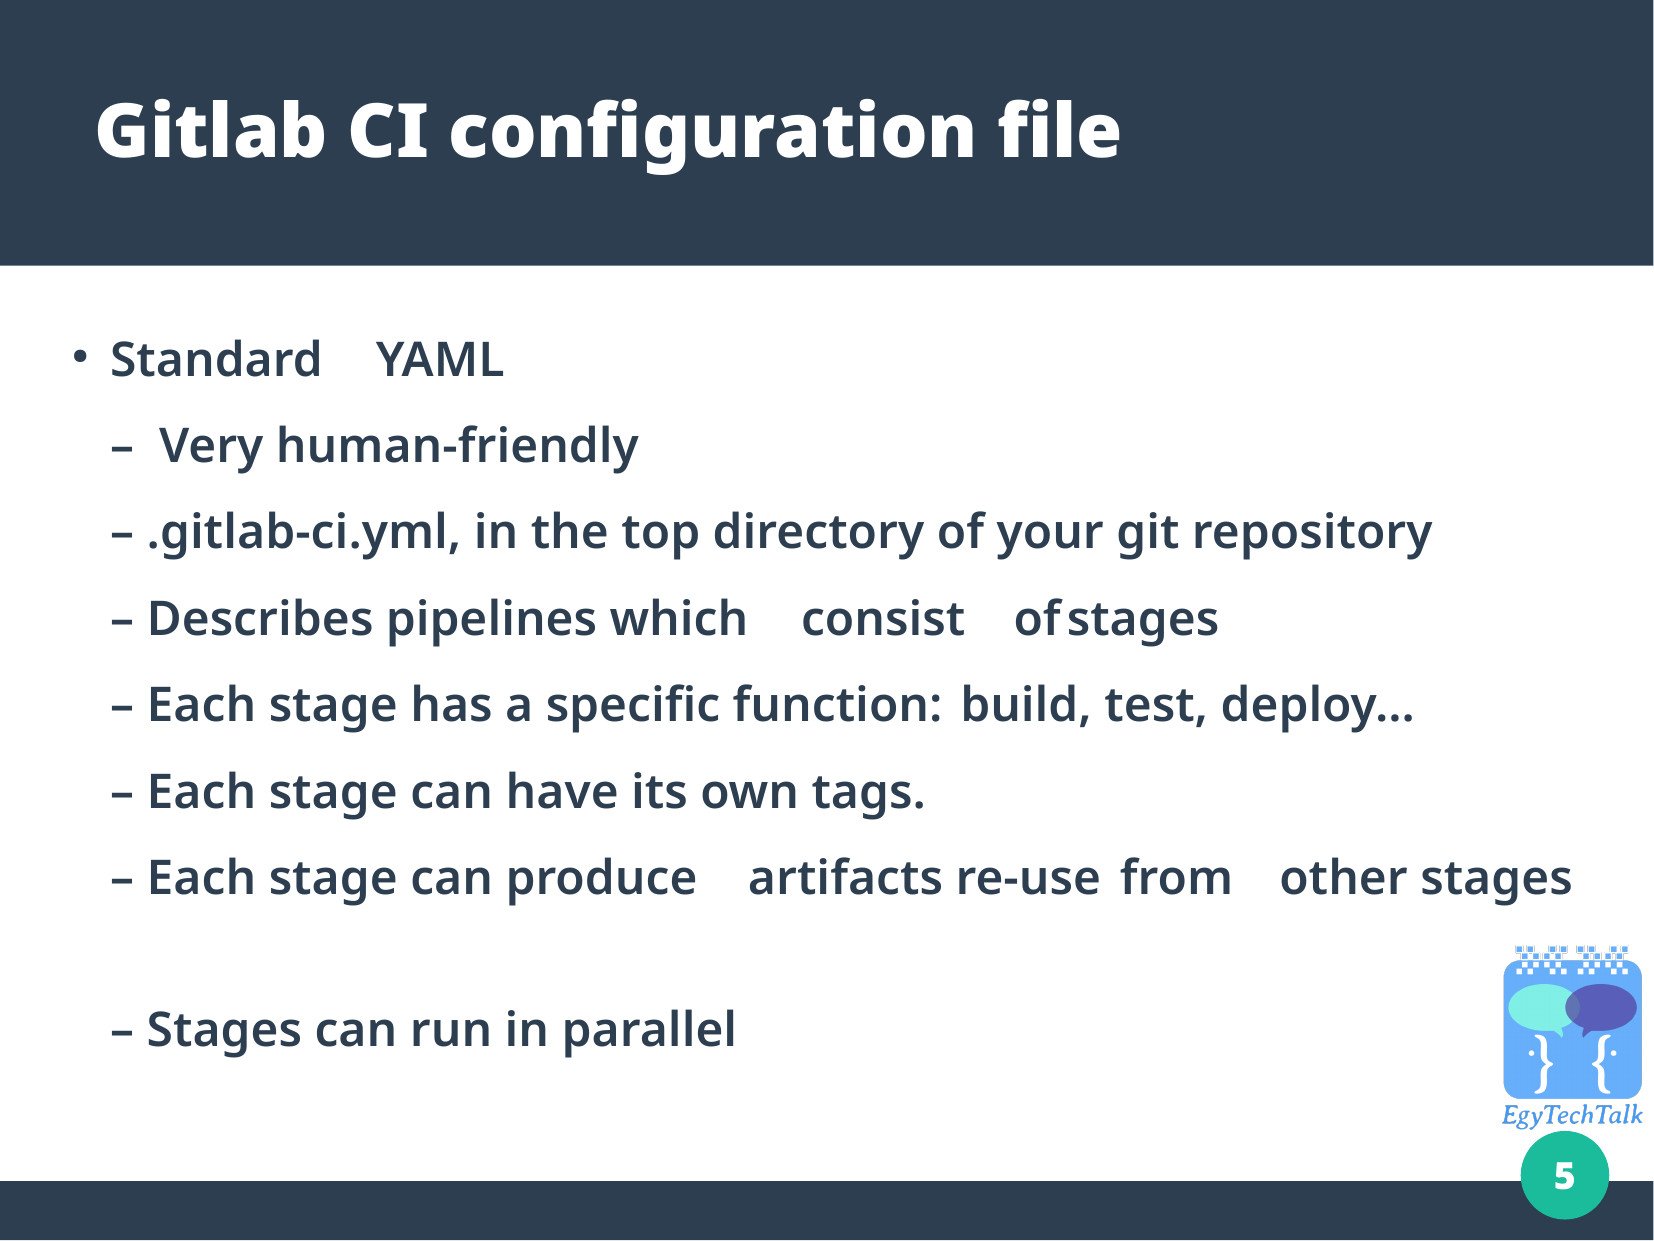

# Gitlab CI configuration file
Standard	YAML
– Very human-friendly
– .gitlab-ci.yml, in the top directory of your git repository
– Describes pipelines which	consist	of	stages
– Each stage has a specific function:	build, test, deploy…
– Each stage can have its own tags.
– Each stage can produce	artifacts re-use	from	other stages
– Stages can run in parallel
5